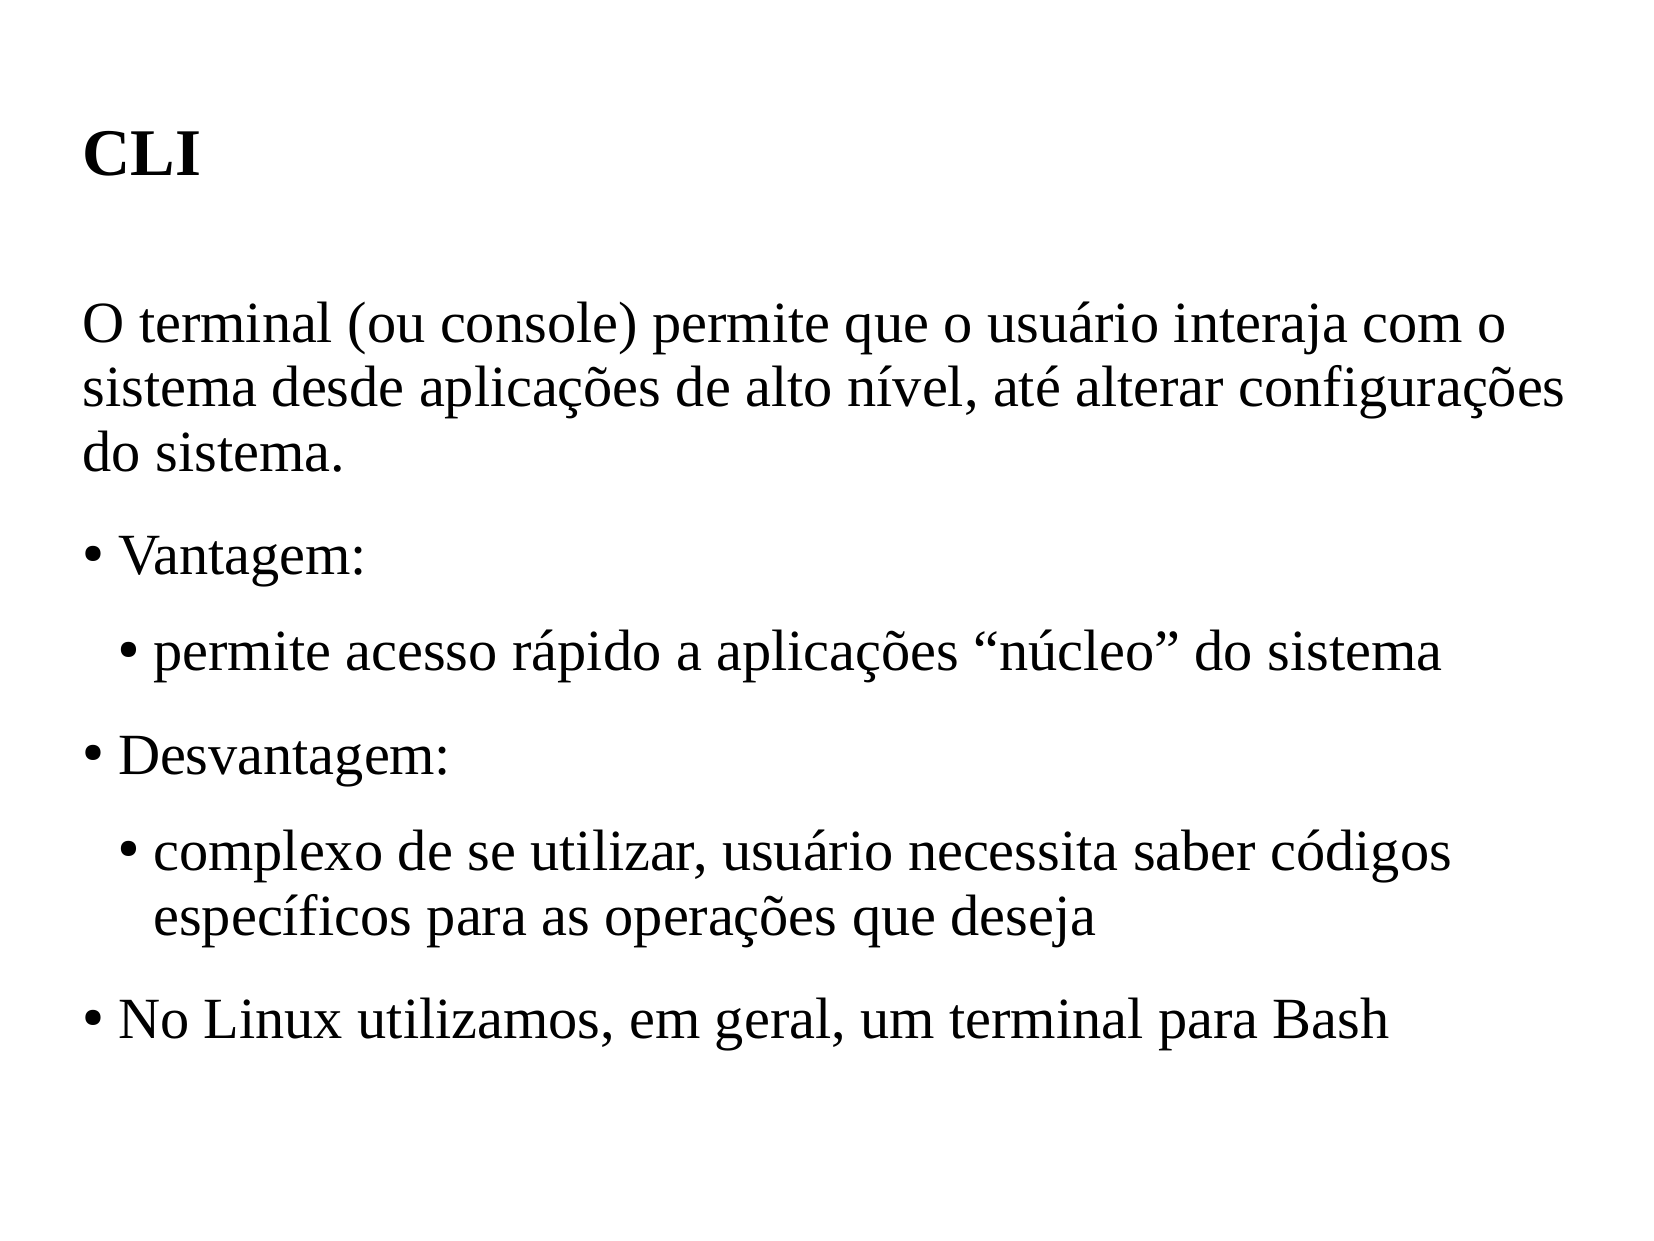

# CLI
O terminal (ou console) permite que o usuário interaja com o sistema desde aplicações de alto nível, até alterar configurações do sistema.
Vantagem:
permite acesso rápido a aplicações “núcleo” do sistema
Desvantagem:
complexo de se utilizar, usuário necessita saber códigos específicos para as operações que deseja
No Linux utilizamos, em geral, um terminal para Bash